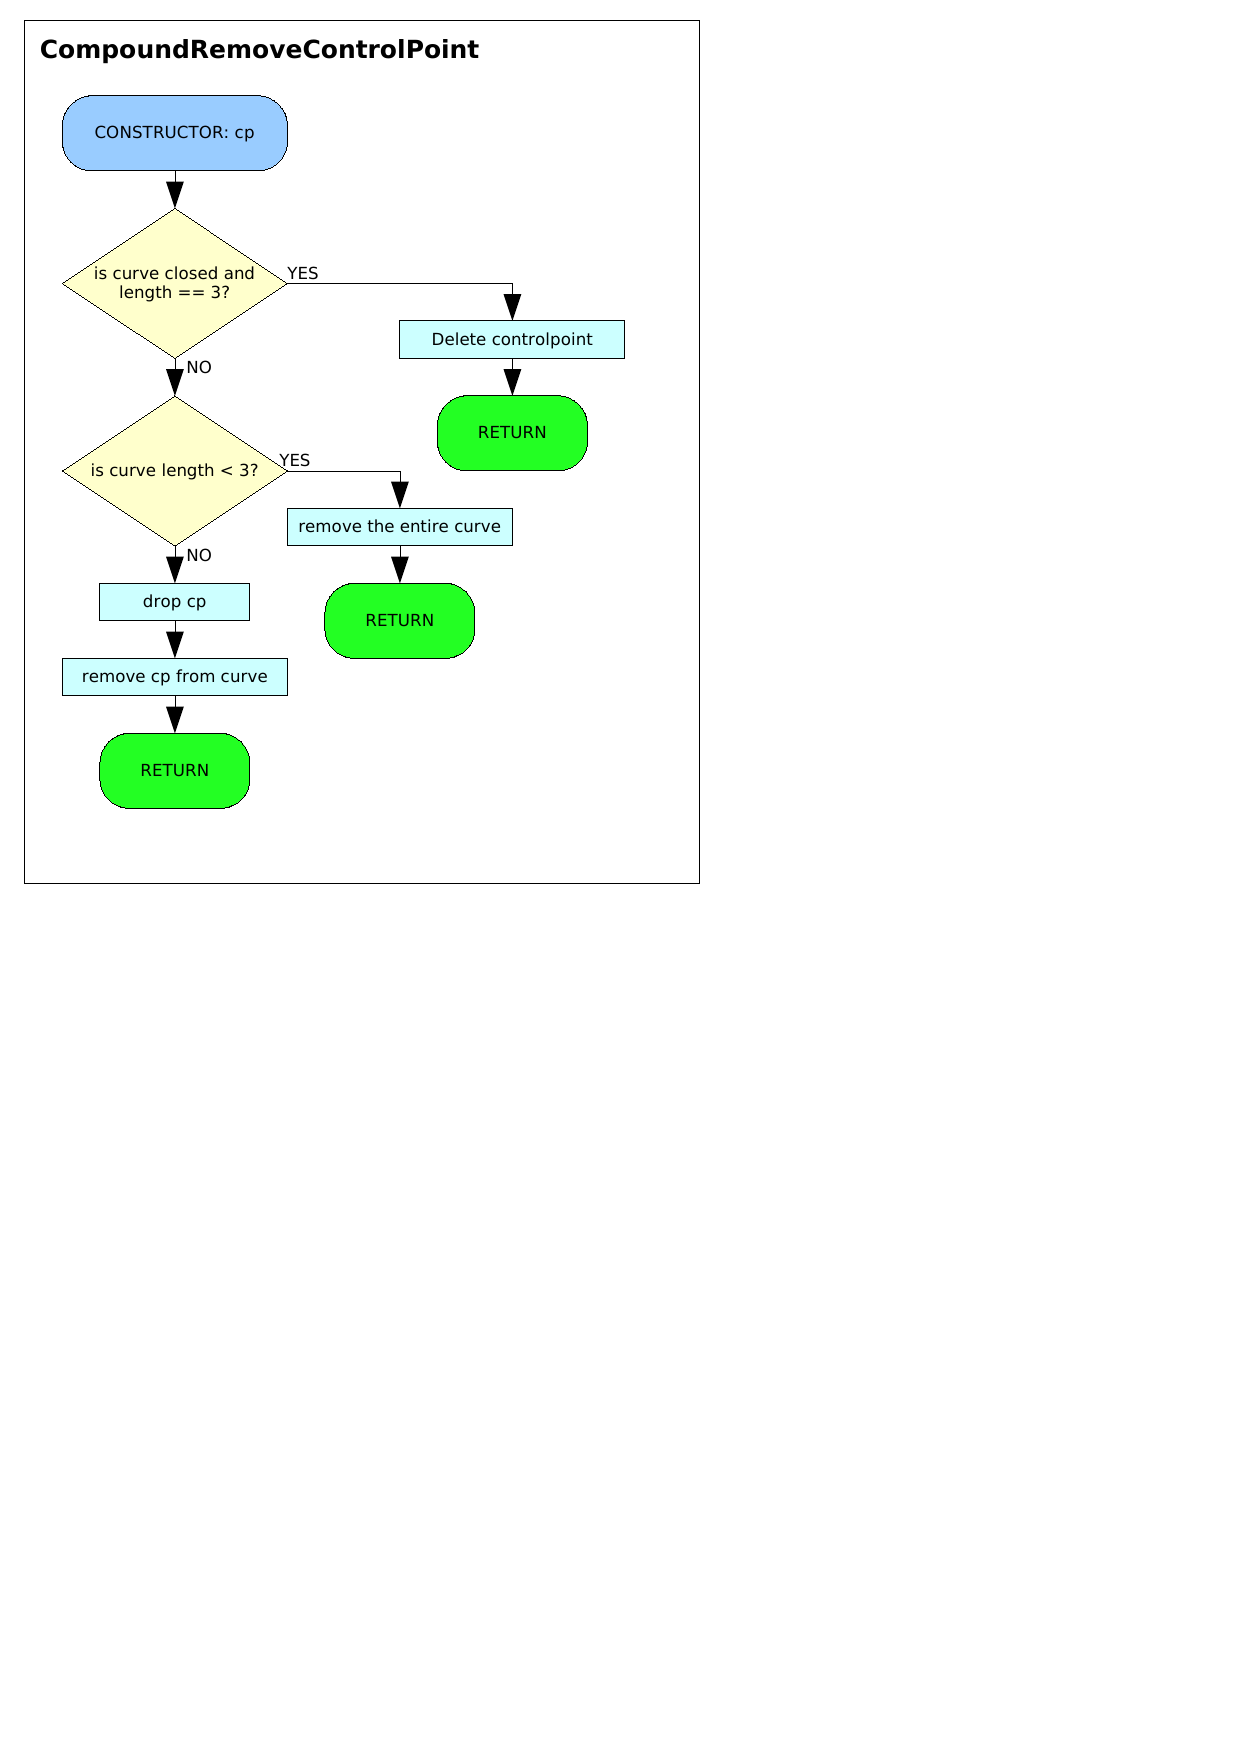

CompoundRemoveControlPoint
CONSTRUCTOR: cp
is curve closed and
length == 3?
YES
Delete controlpoint
NO
is curve length < 3?
RETURN
YES
remove the entire curve
NO
drop cp
RETURN
remove cp from curve
RETURN